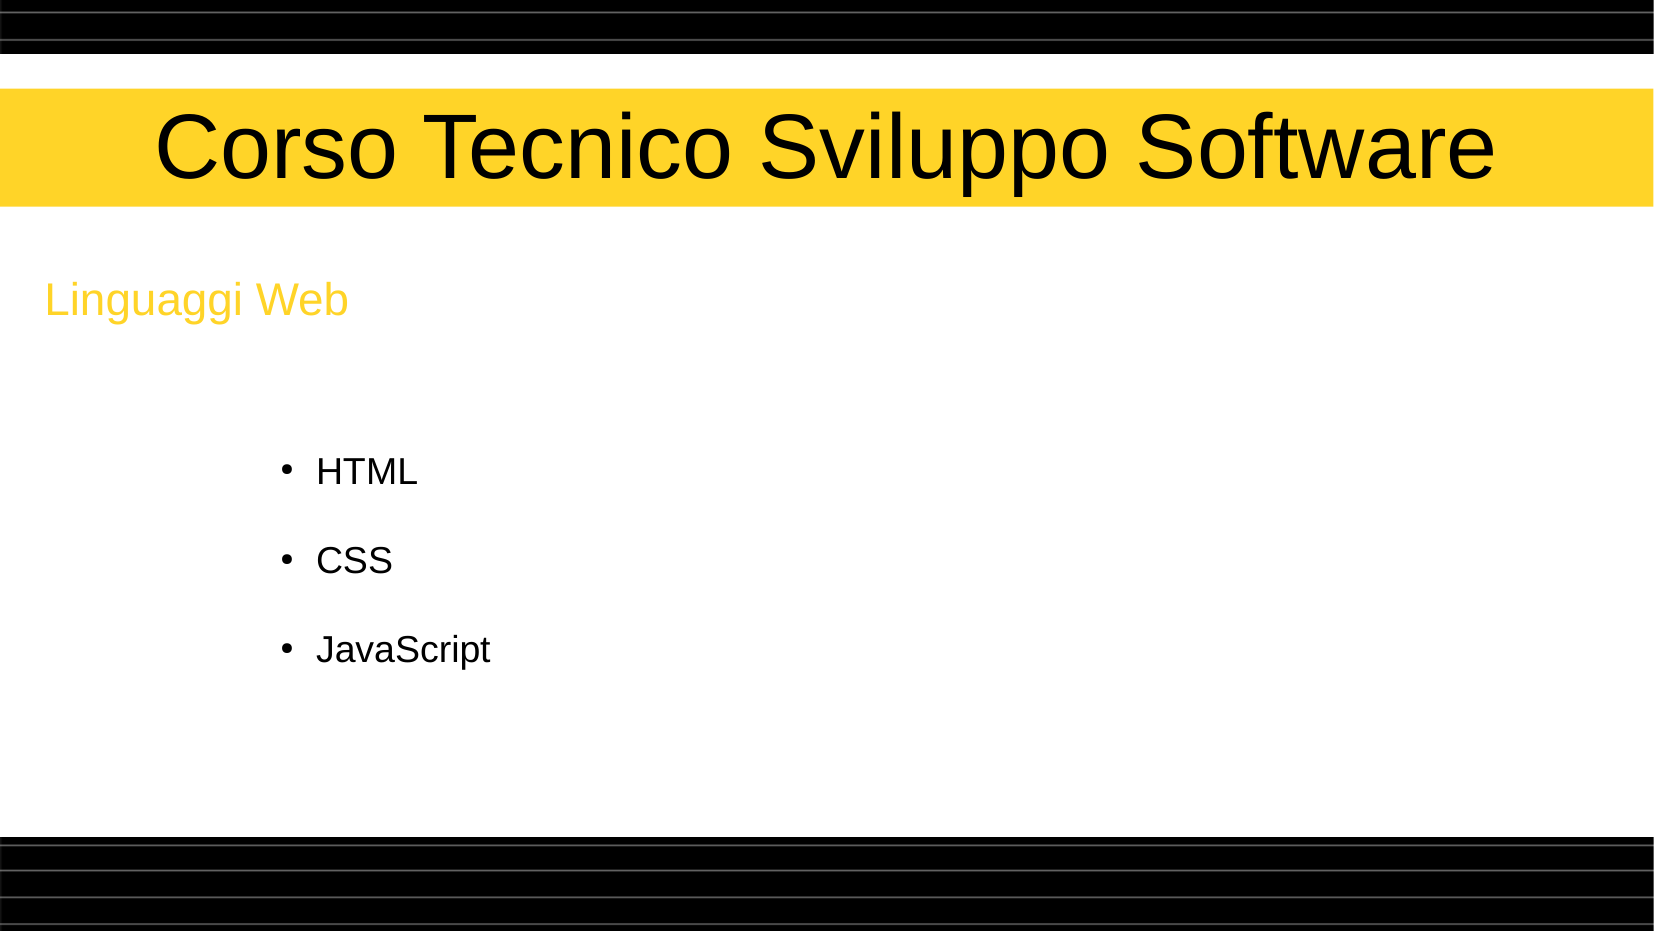

Corso Tecnico Sviluppo Software
Linguaggi Web
HTML
CSS
JavaScript